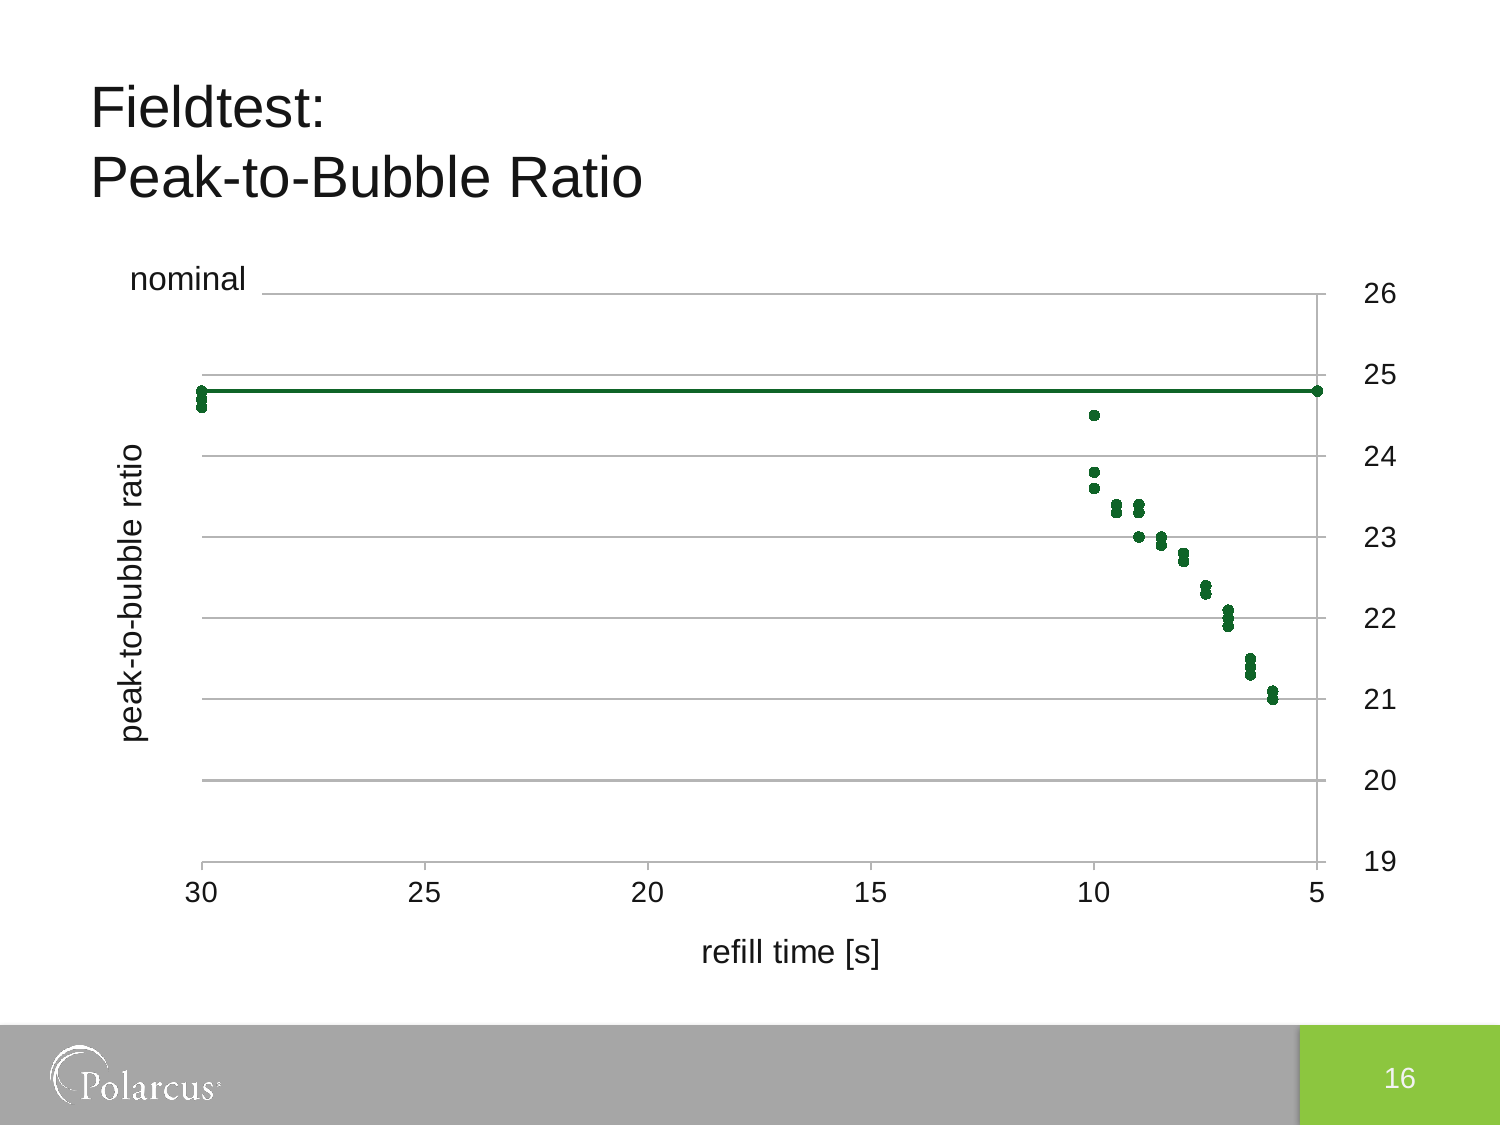

# Fieldtest: Peak-to-Bubble Ratio
nominal
### Chart
| Category | Y-Values |
|---|---|